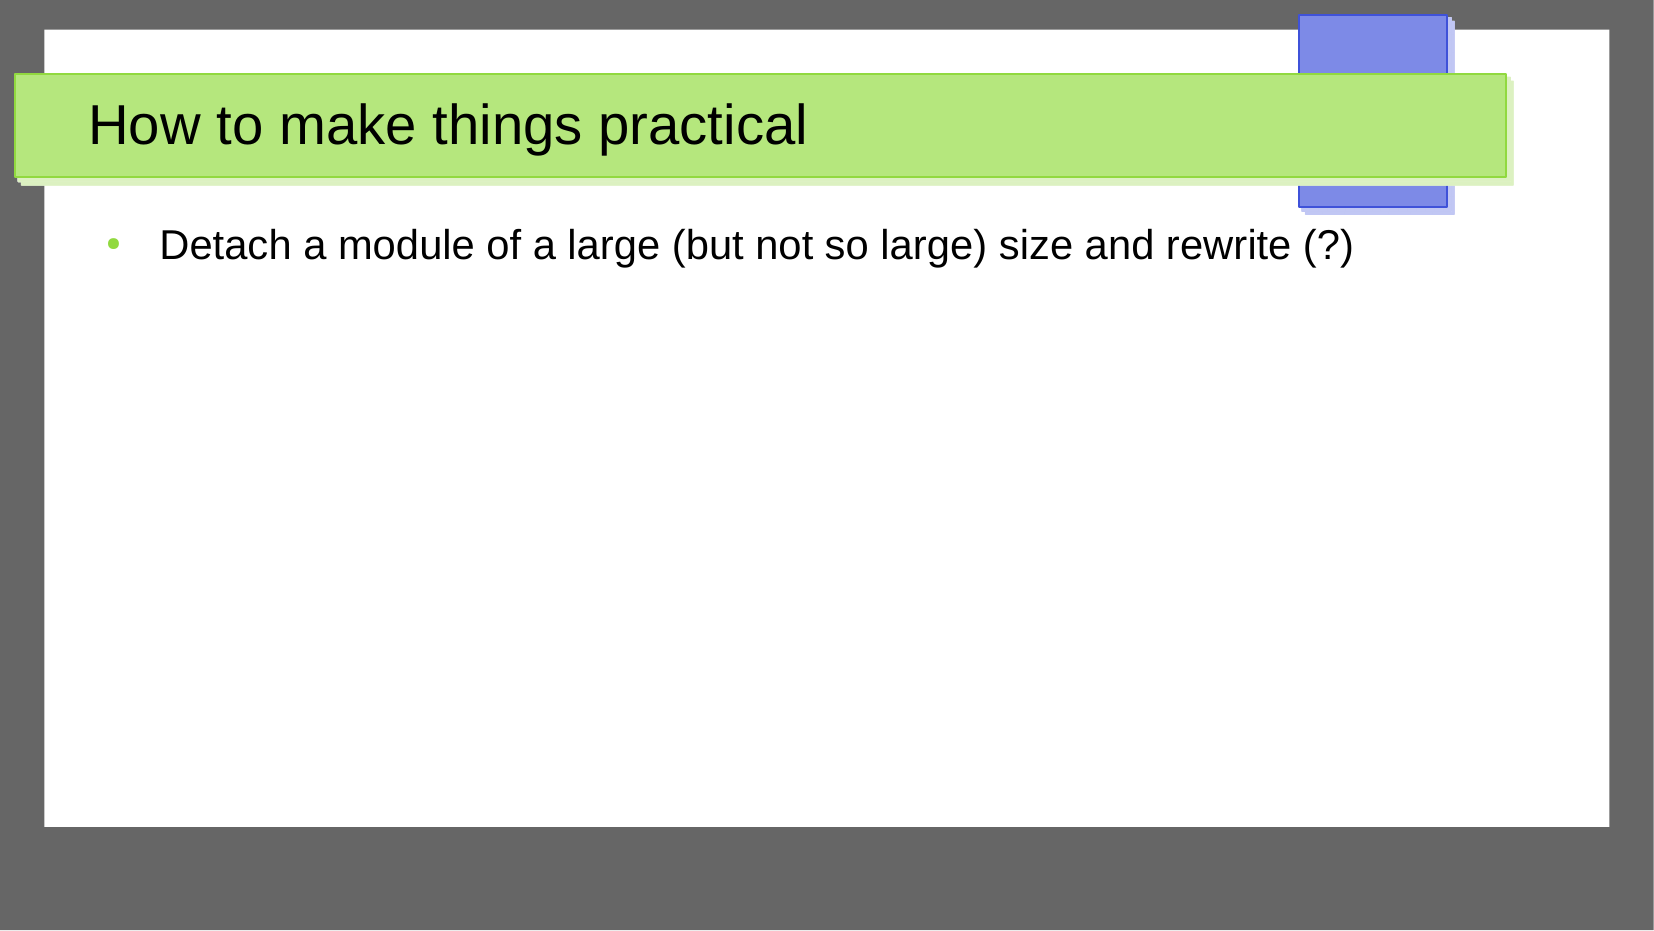

# How to make things practical
Detach a module of a large (but not so large) size and rewrite (?)